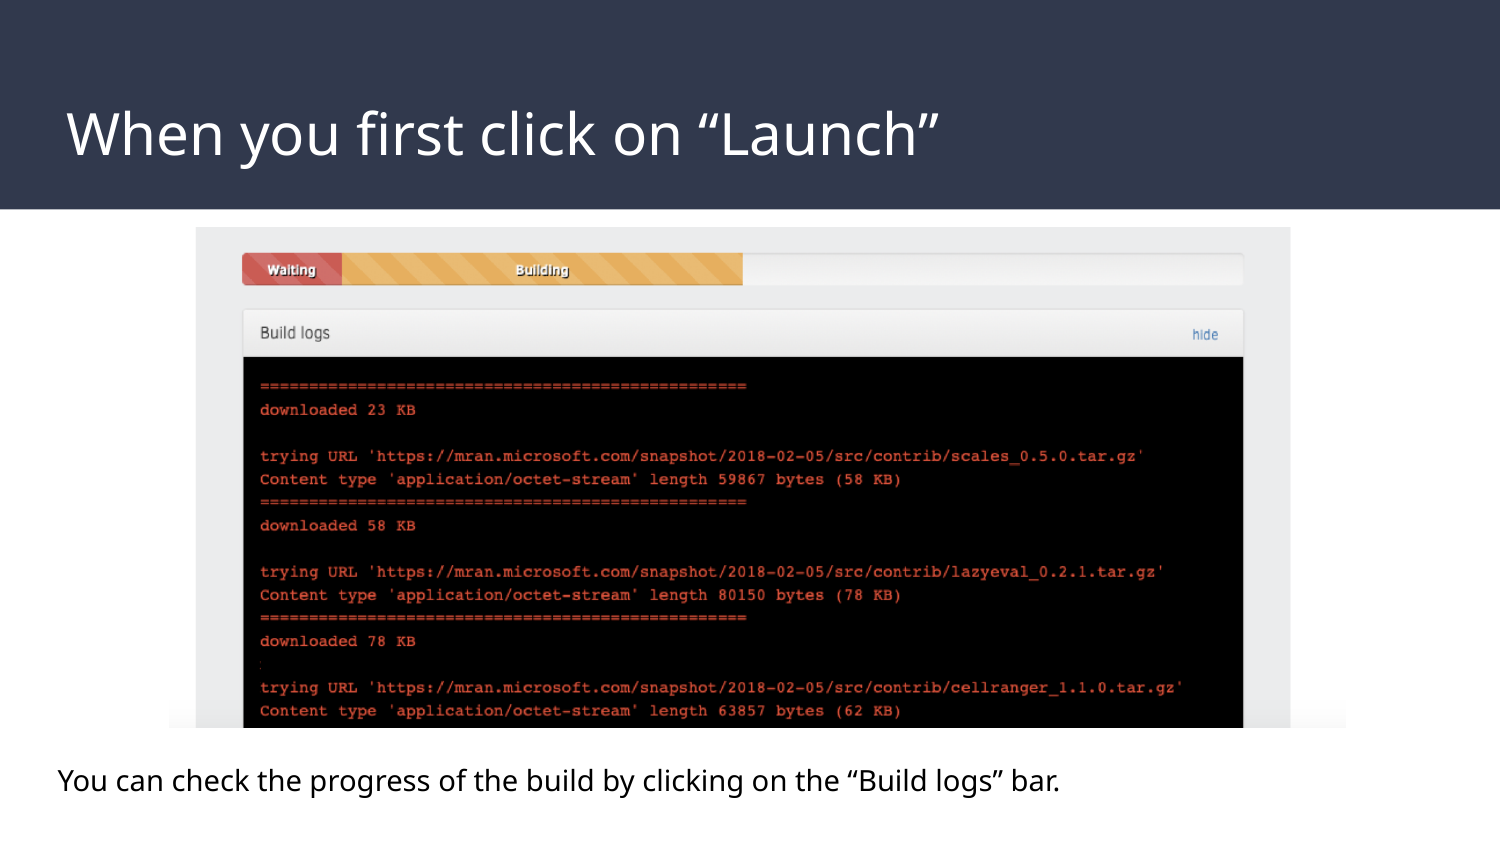

# When you first click on “Launch”
You can check the progress of the build by clicking on the “Build logs” bar.